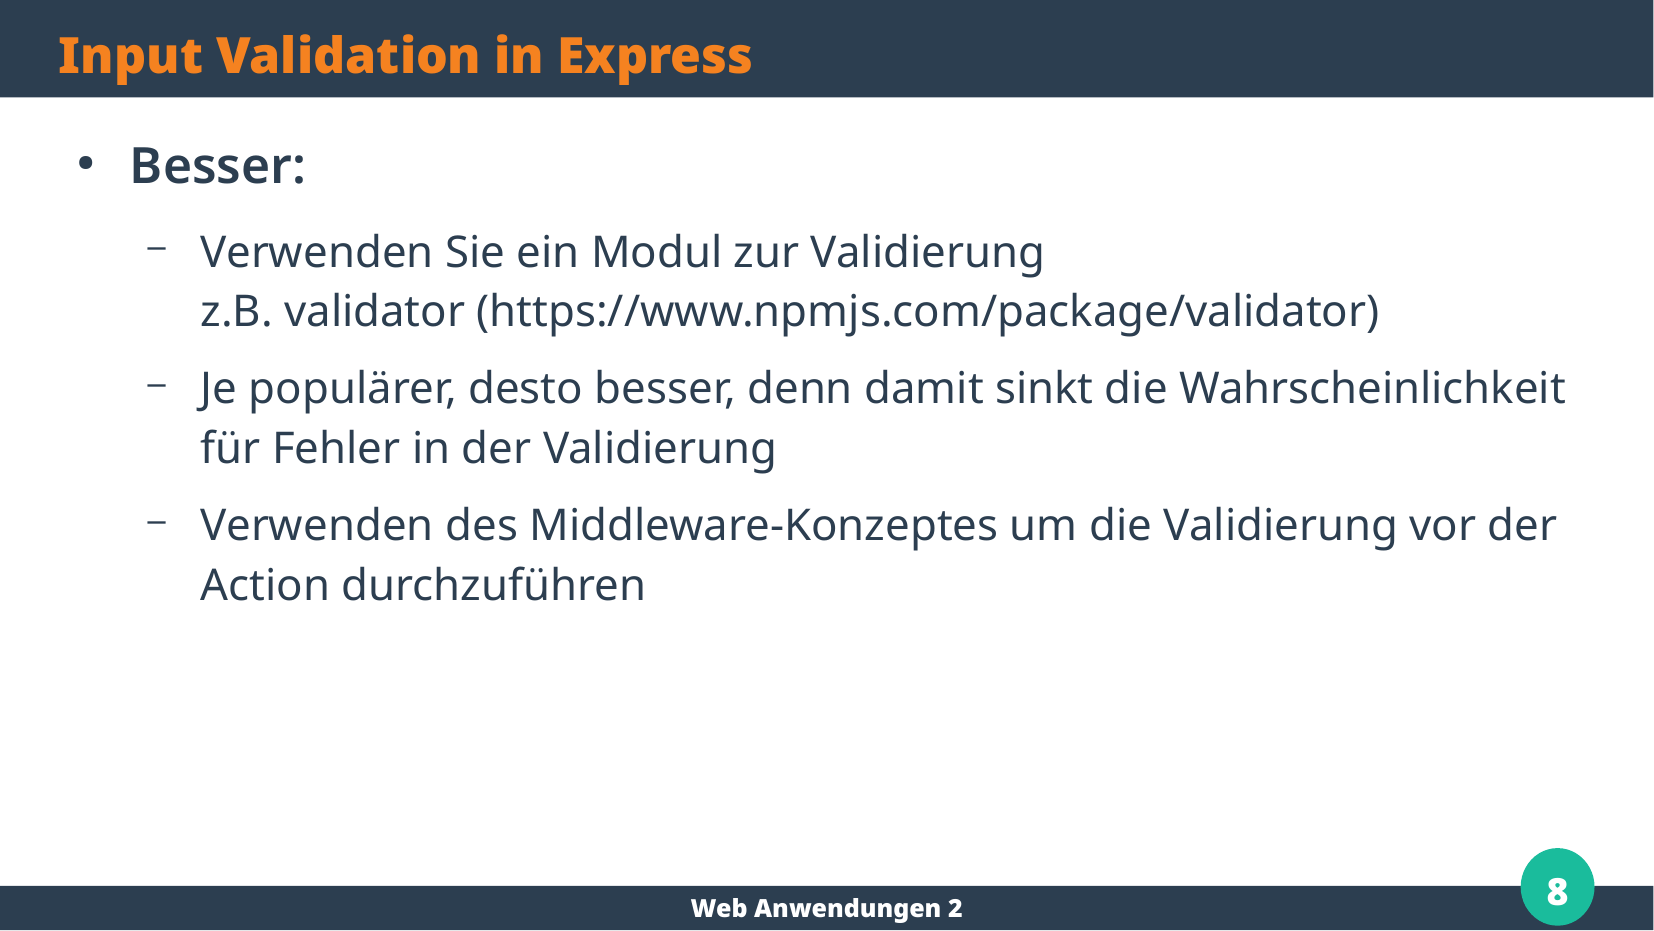

# Input Validation in Express
Besser:
Verwenden Sie ein Modul zur Validierung
z.B. validator (https://www.npmjs.com/package/validator)
Je populärer, desto besser, denn damit sinkt die Wahrscheinlichkeit für Fehler in der Validierung
Verwenden des Middleware-Konzeptes um die Validierung vor der Action durchzuführen
8